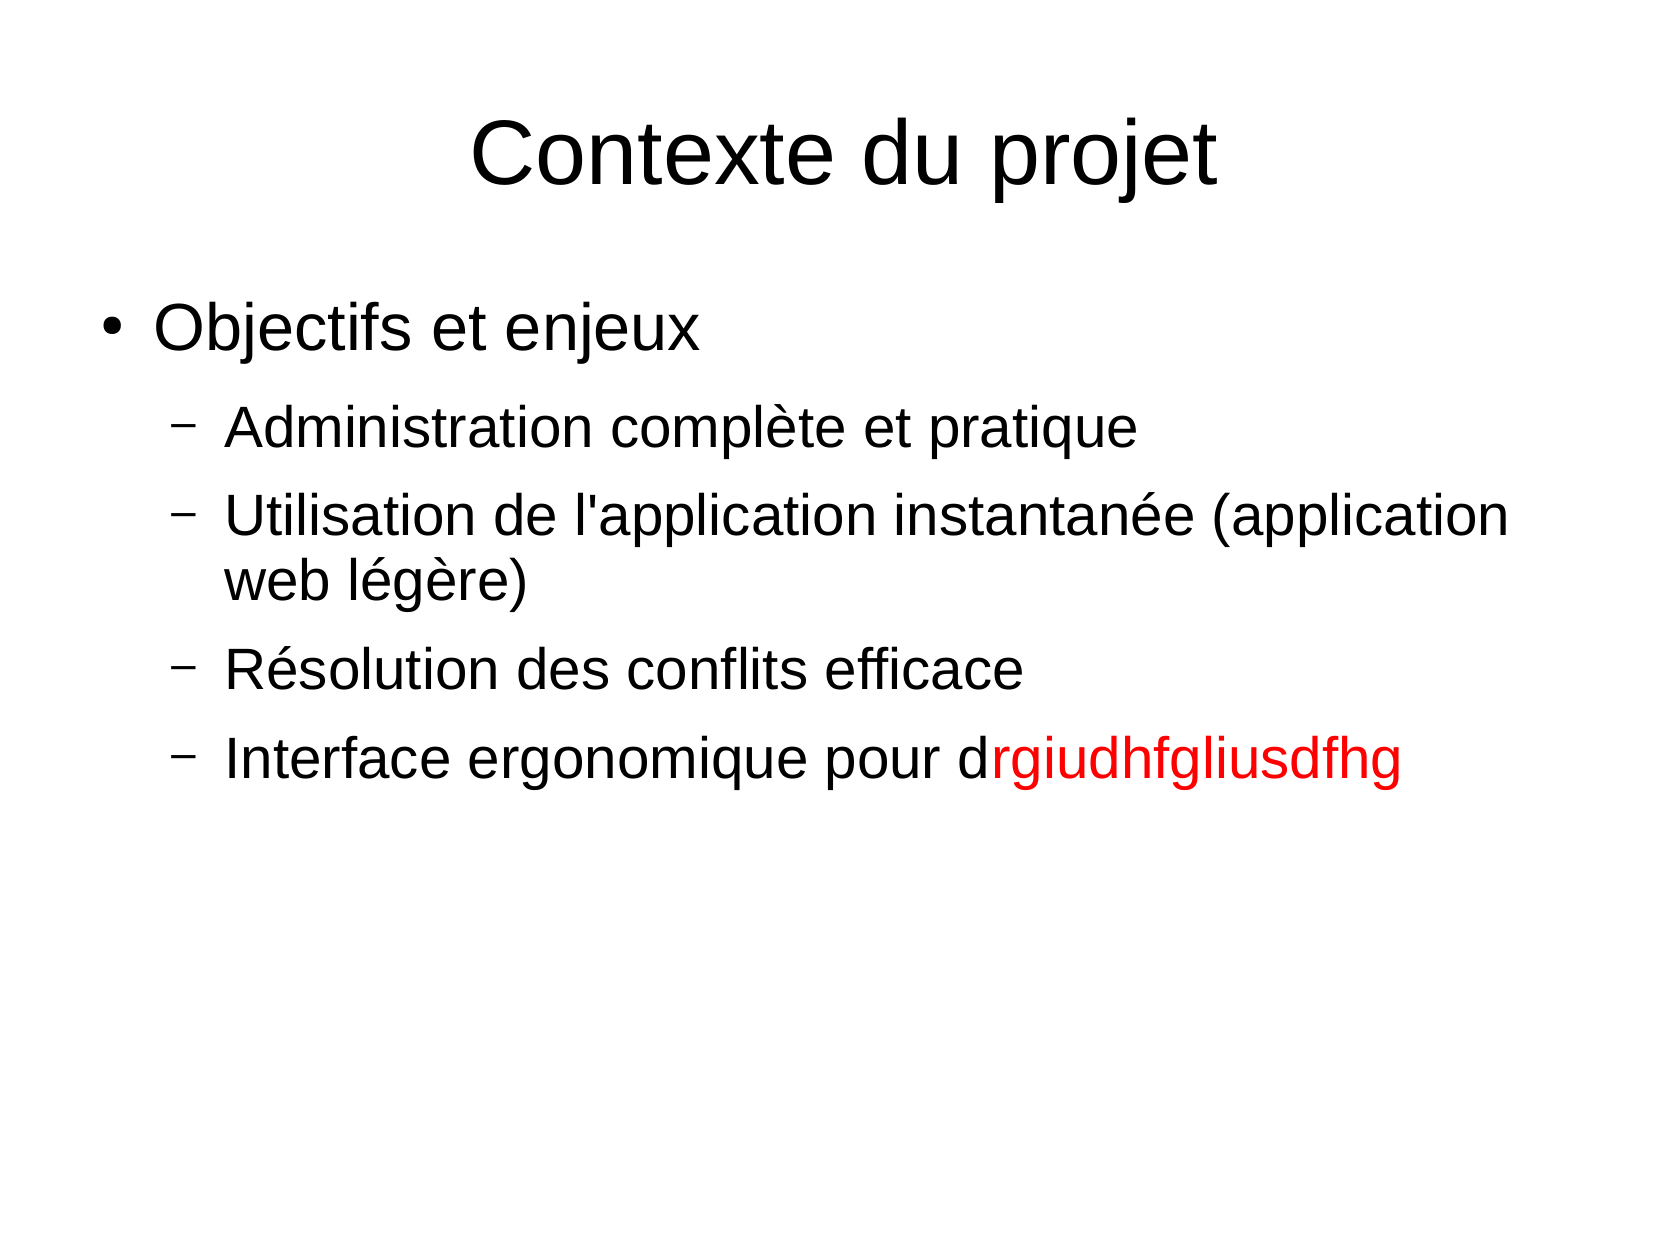

# Contexte du projet
Objectifs et enjeux
Administration complète et pratique
Utilisation de l'application instantanée (application web légère)
Résolution des conflits efficace
Interface ergonomique pour drgiudhfgliusdfhg